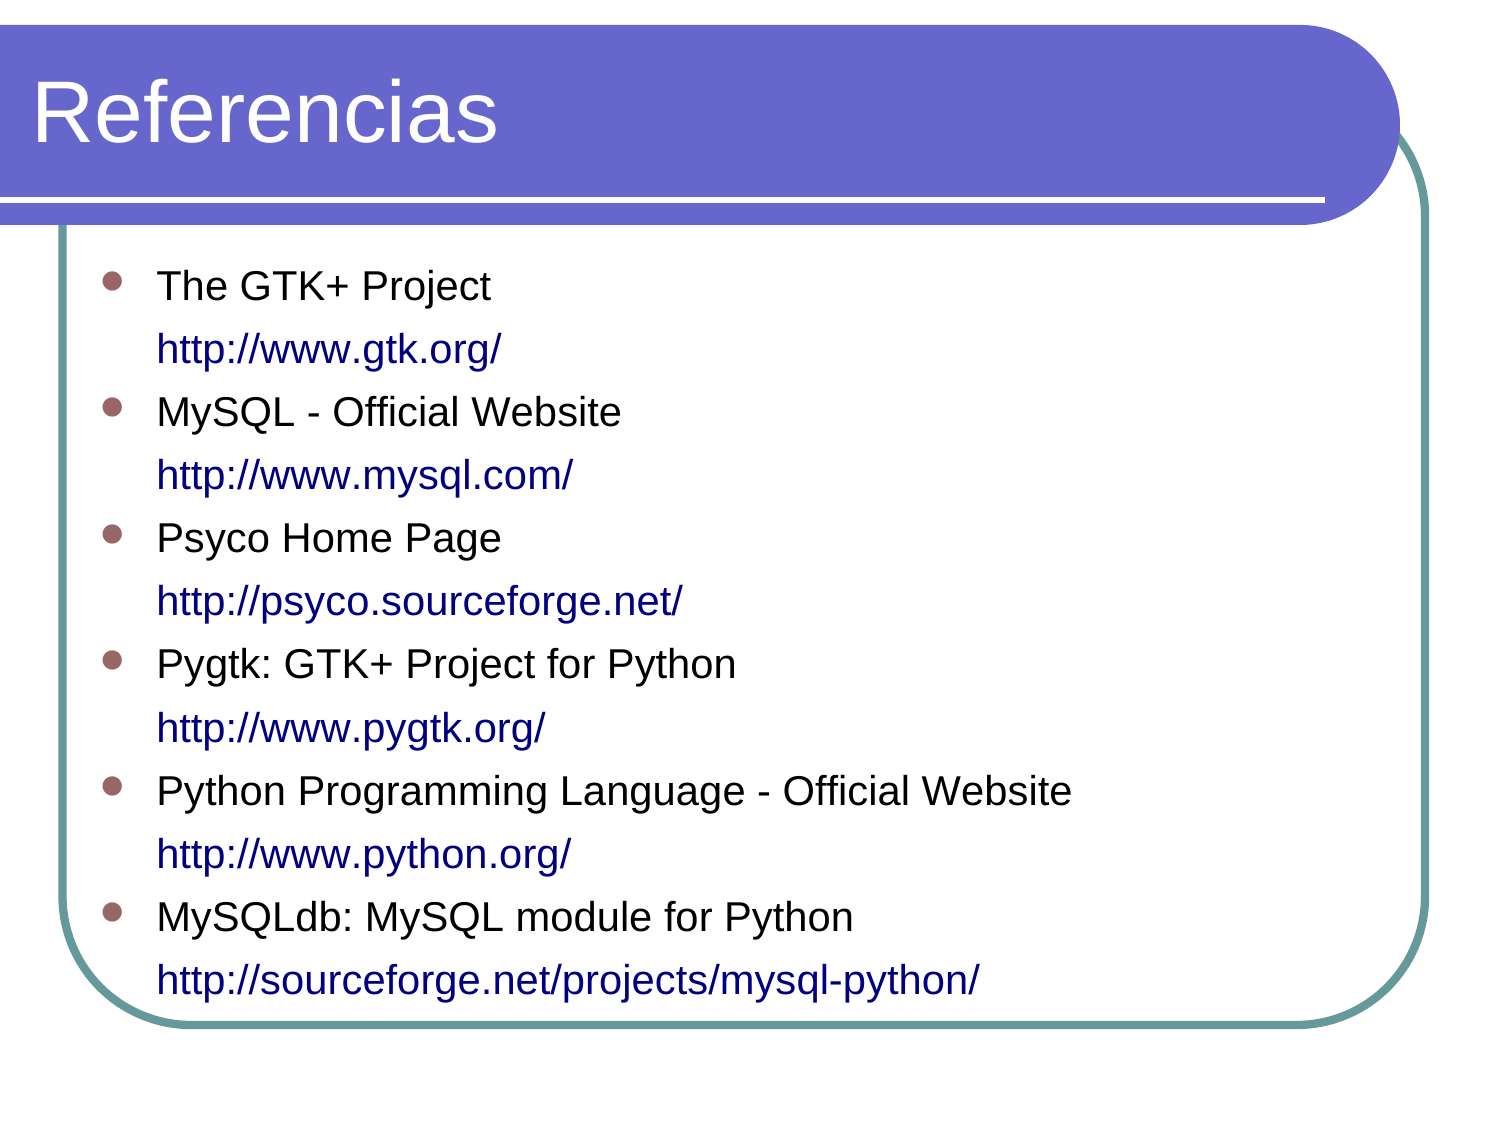

# Referencias
The GTK+ Project
http://www.gtk.org/
MySQL - Official Website
http://www.mysql.com/
Psyco Home Page
http://psyco.sourceforge.net/
Pygtk: GTK+ Project for Python
http://www.pygtk.org/
Python Programming Language - Official Website
http://www.python.org/
MySQLdb: MySQL module for Python
http://sourceforge.net/projects/mysql-python/